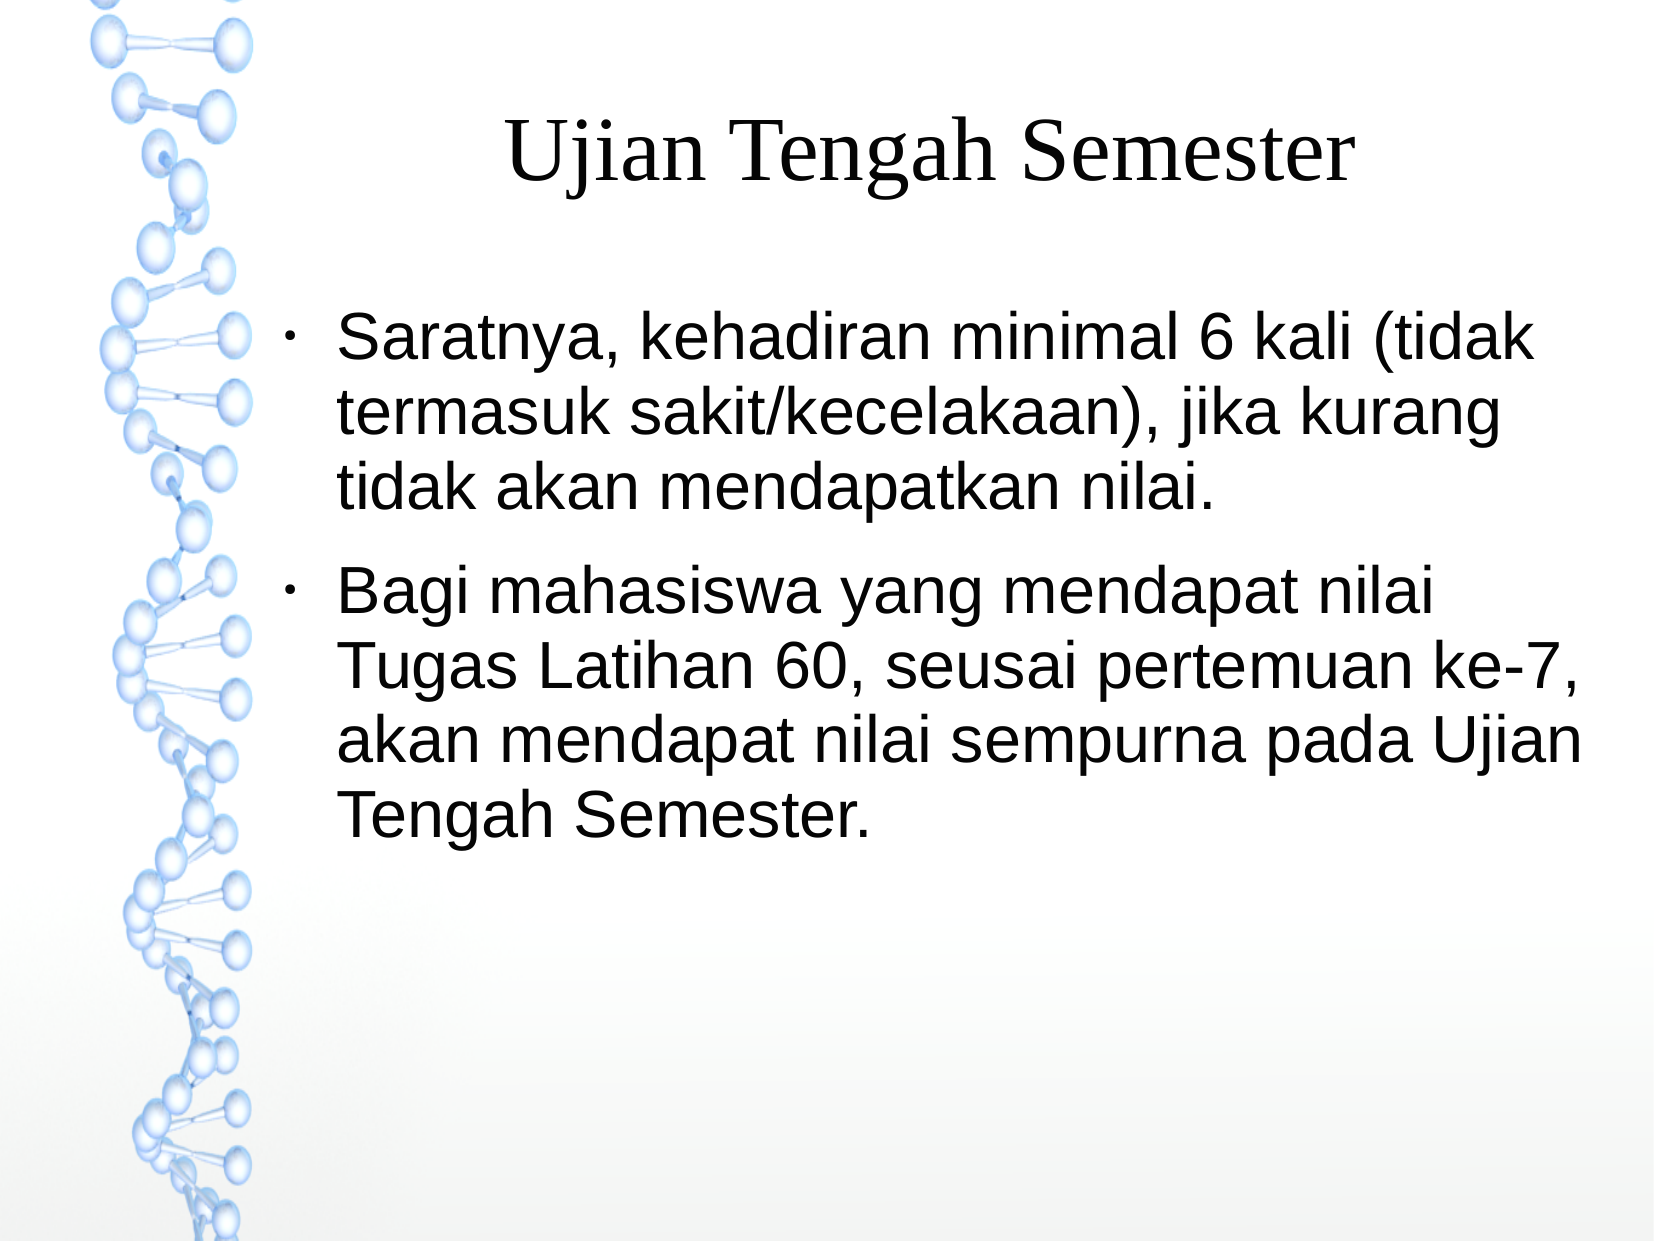

# Ujian Tengah Semester
Saratnya, kehadiran minimal 6 kali (tidak termasuk sakit/kecelakaan), jika kurang tidak akan mendapatkan nilai.
Bagi mahasiswa yang mendapat nilai Tugas Latihan 60, seusai pertemuan ke-7, akan mendapat nilai sempurna pada Ujian Tengah Semester.